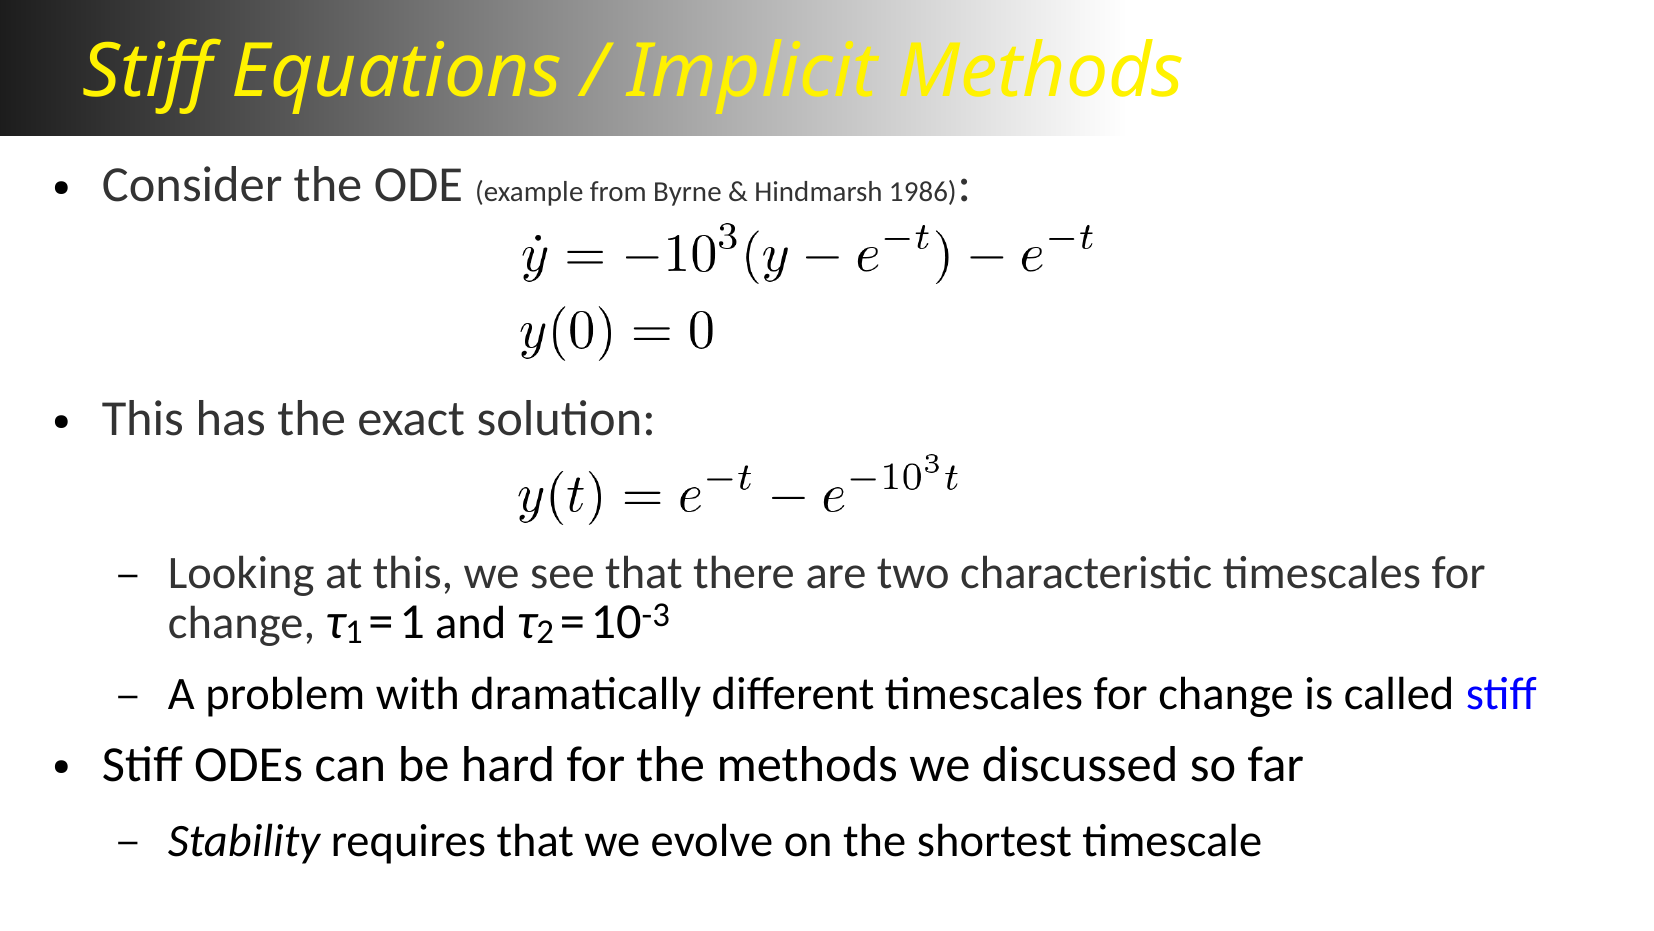

# Stiff Equations / Implicit Methods
Consider the ODE (example from Byrne & Hindmarsh 1986):
This has the exact solution:
Looking at this, we see that there are two characteristic timescales for change, τ1 = 1 and τ2 = 10-3
A problem with dramatically different timescales for change is called stiff
Stiff ODEs can be hard for the methods we discussed so far
Stability requires that we evolve on the shortest timescale